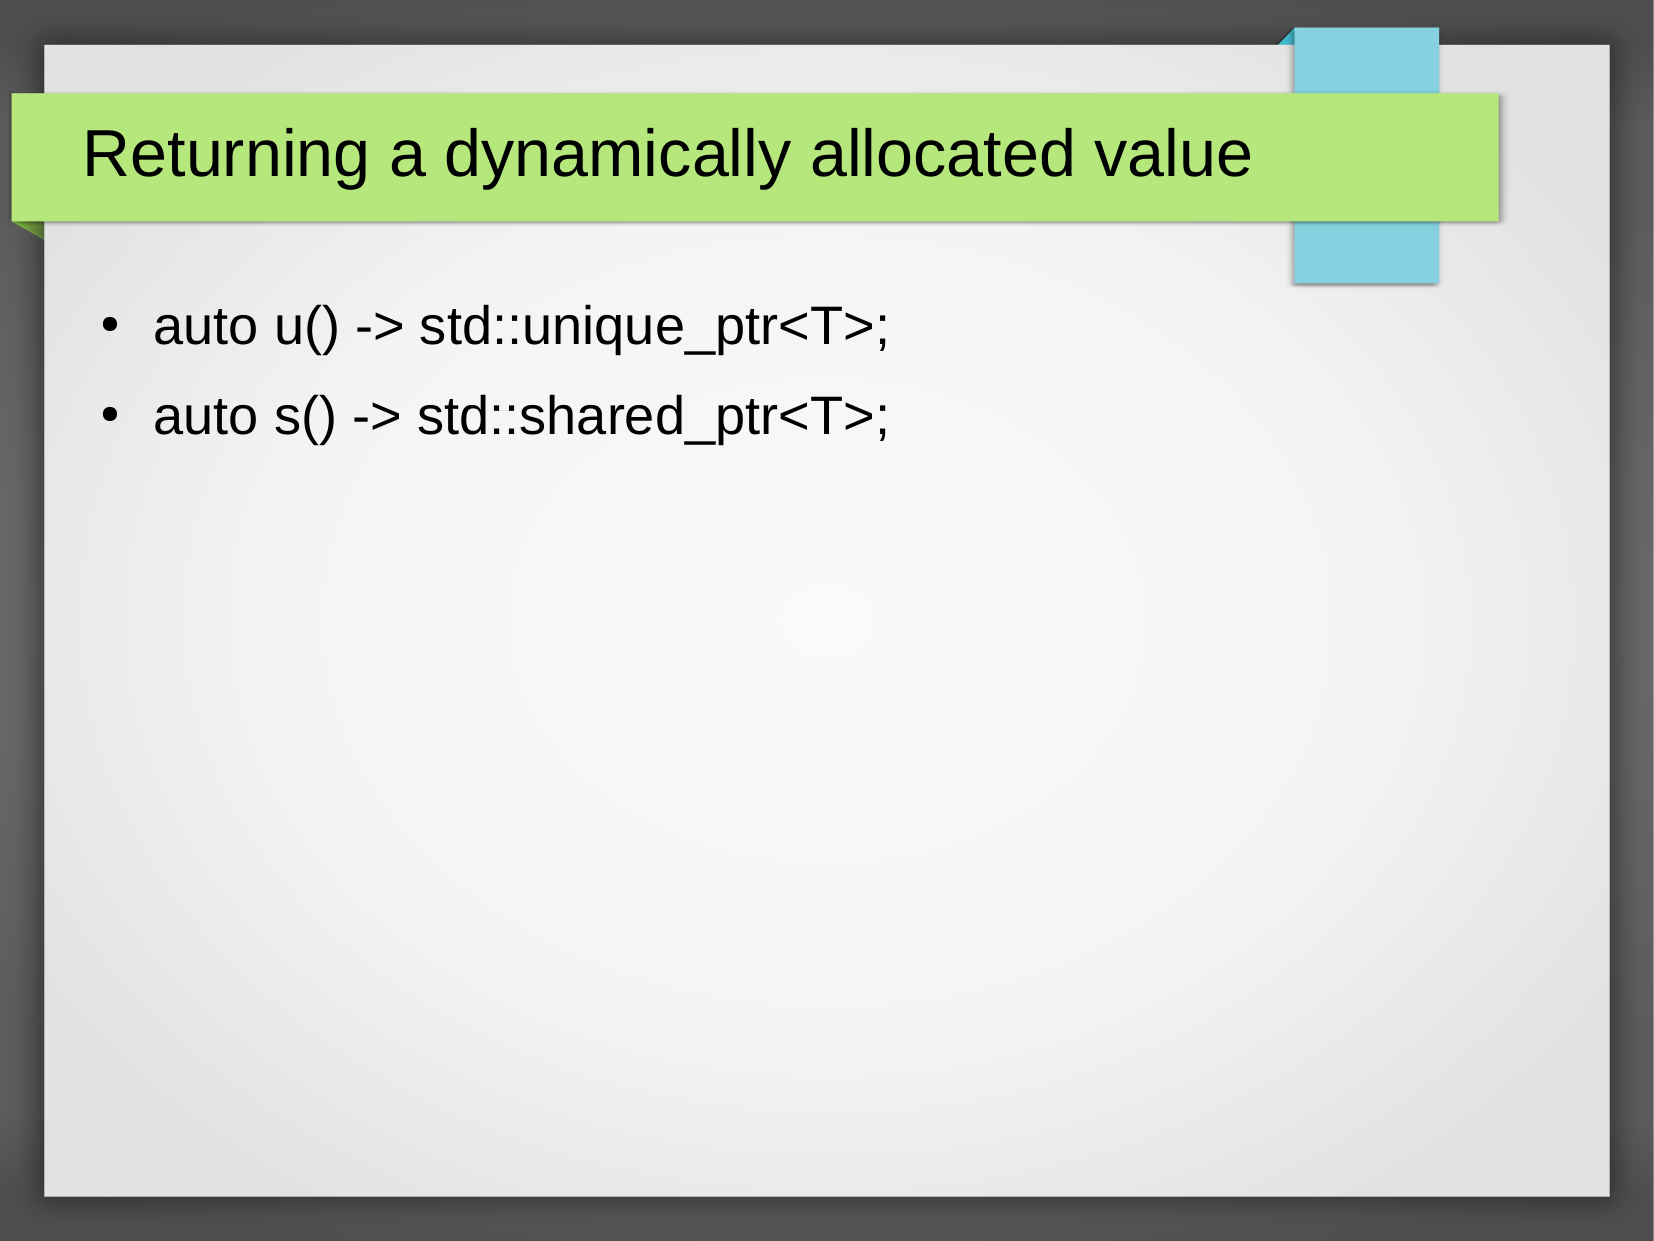

# Returning a dynamically allocated value
auto u() -> std::unique_ptr<T>;
auto s() -> std::shared_ptr<T>;